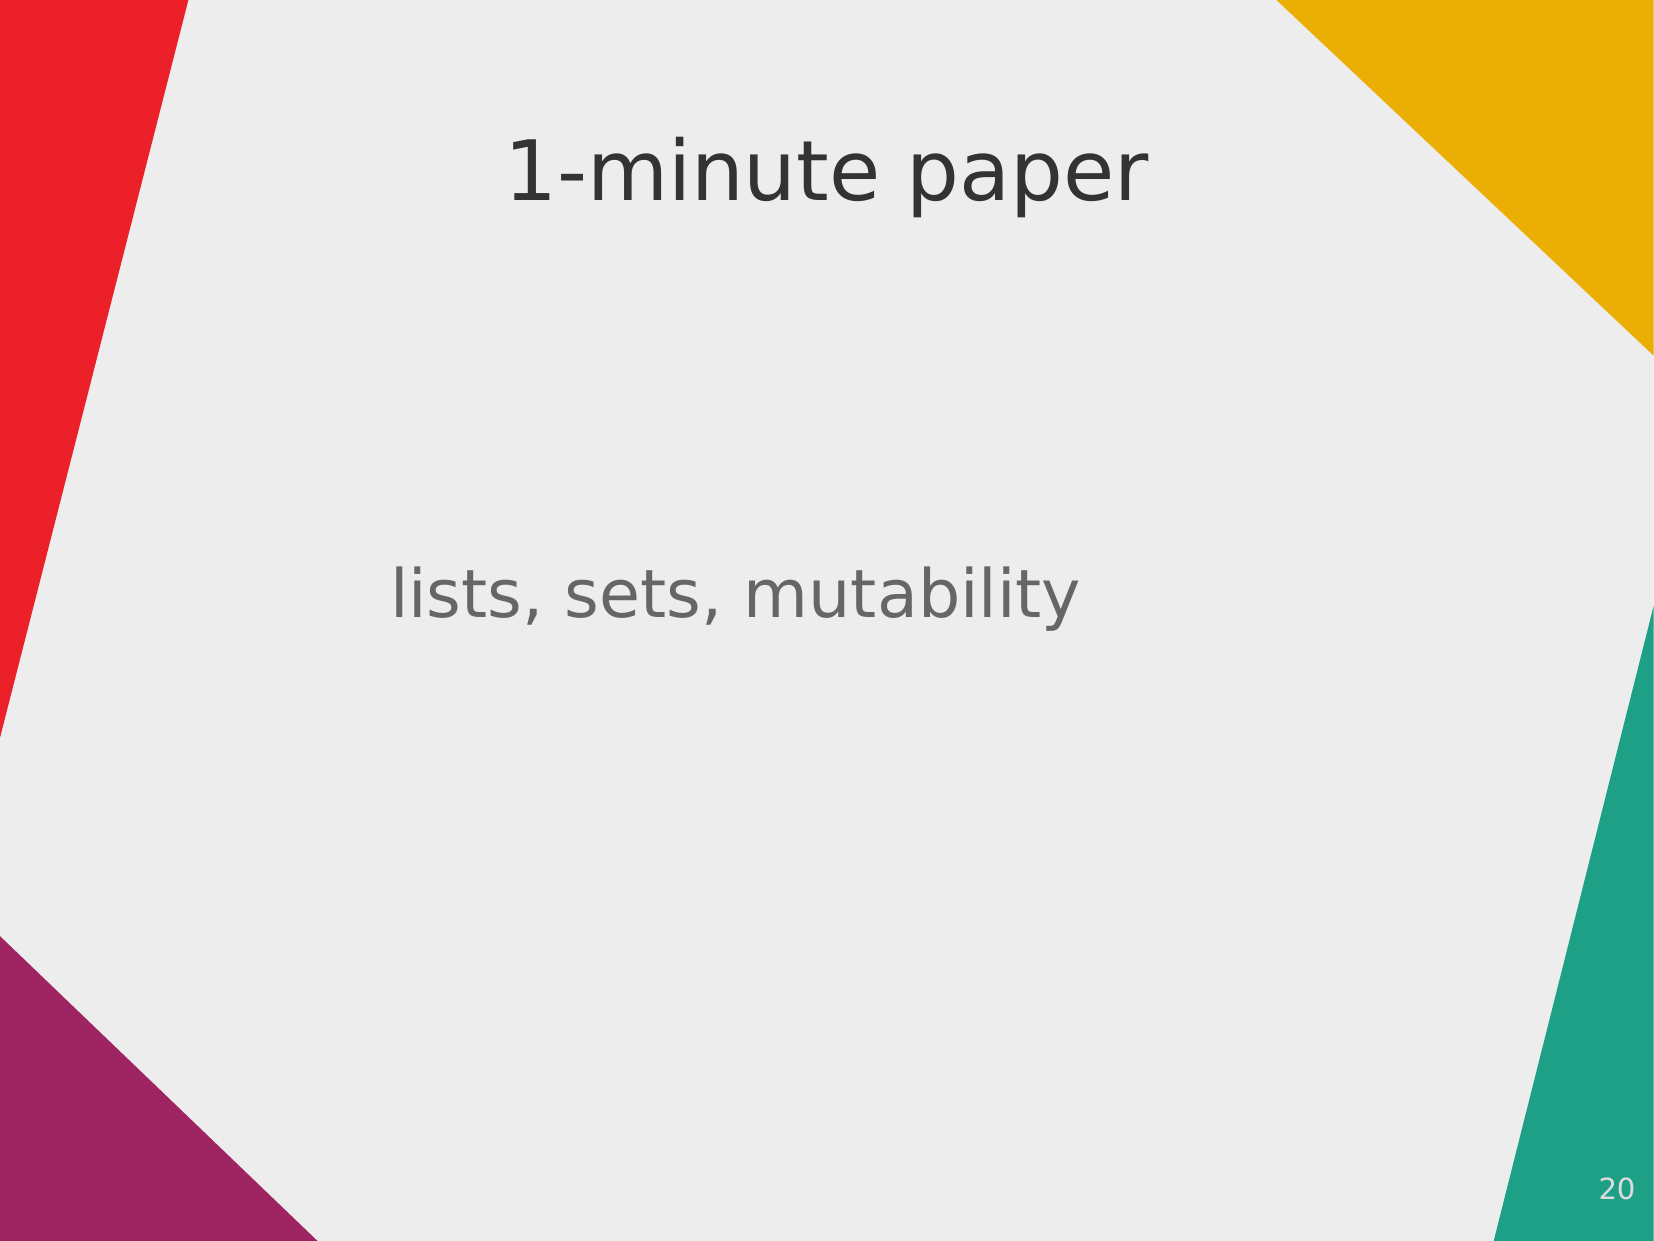

# 1-minute paper
lists, sets, mutability
20